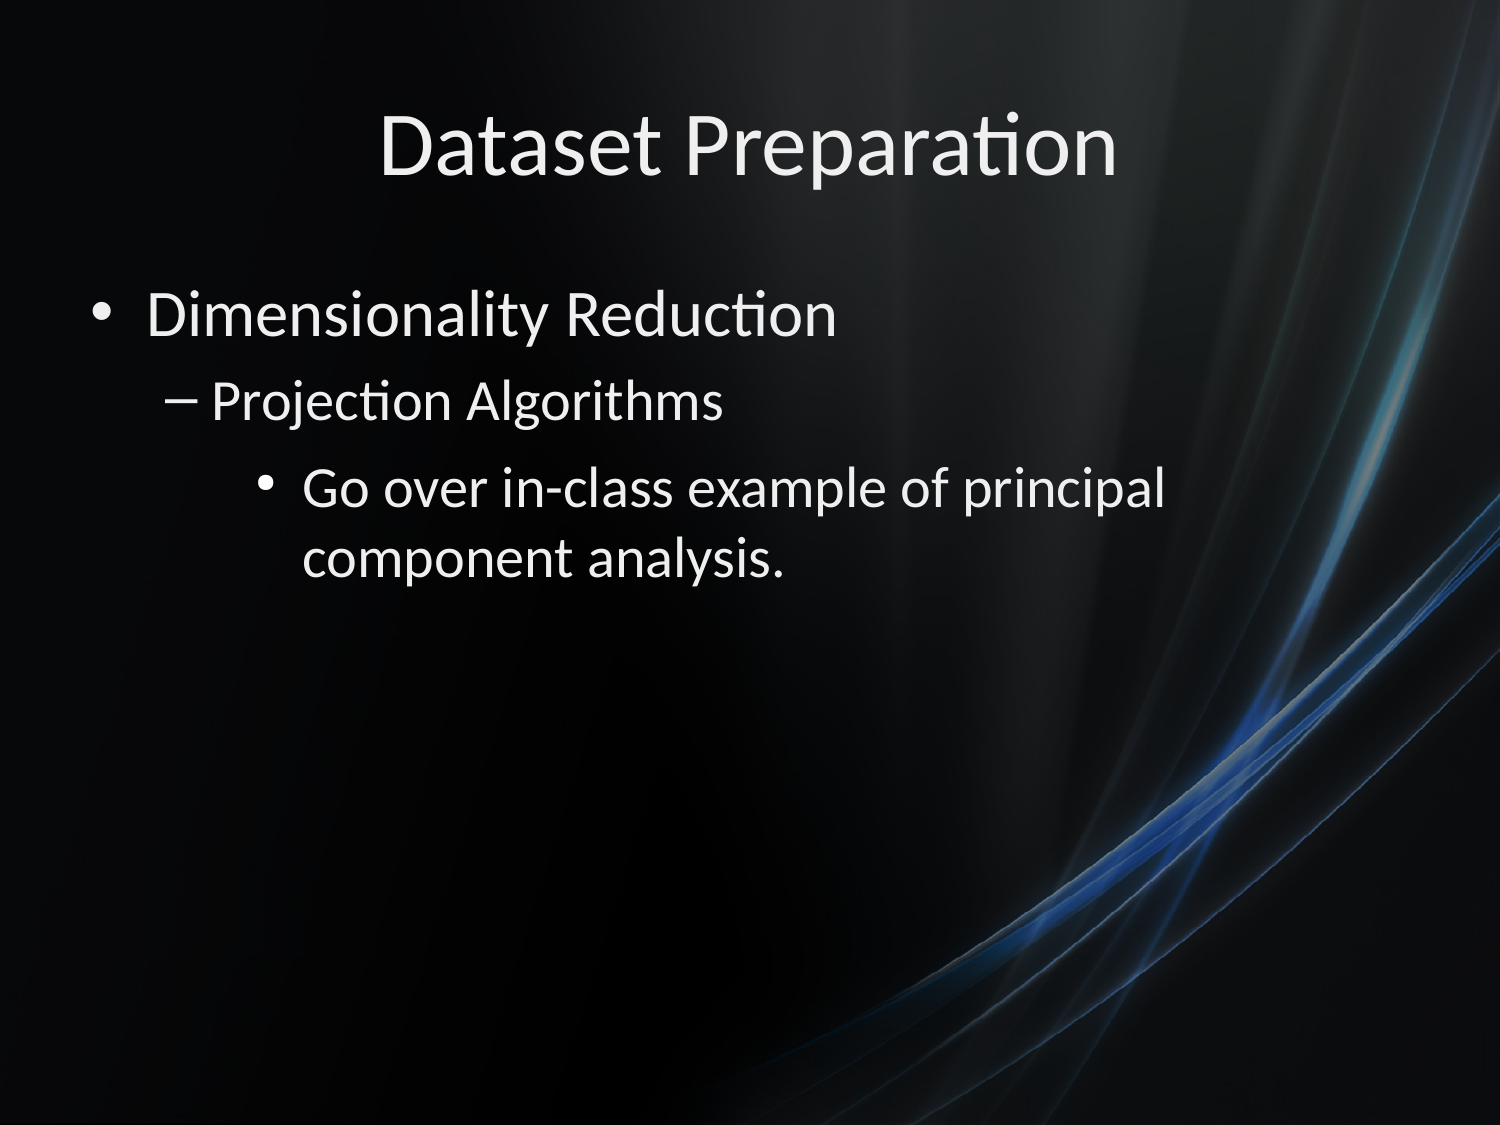

# Dataset Preparation
Dimensionality Reduction
Projection Algorithms
Go over in-class example of principal component analysis.